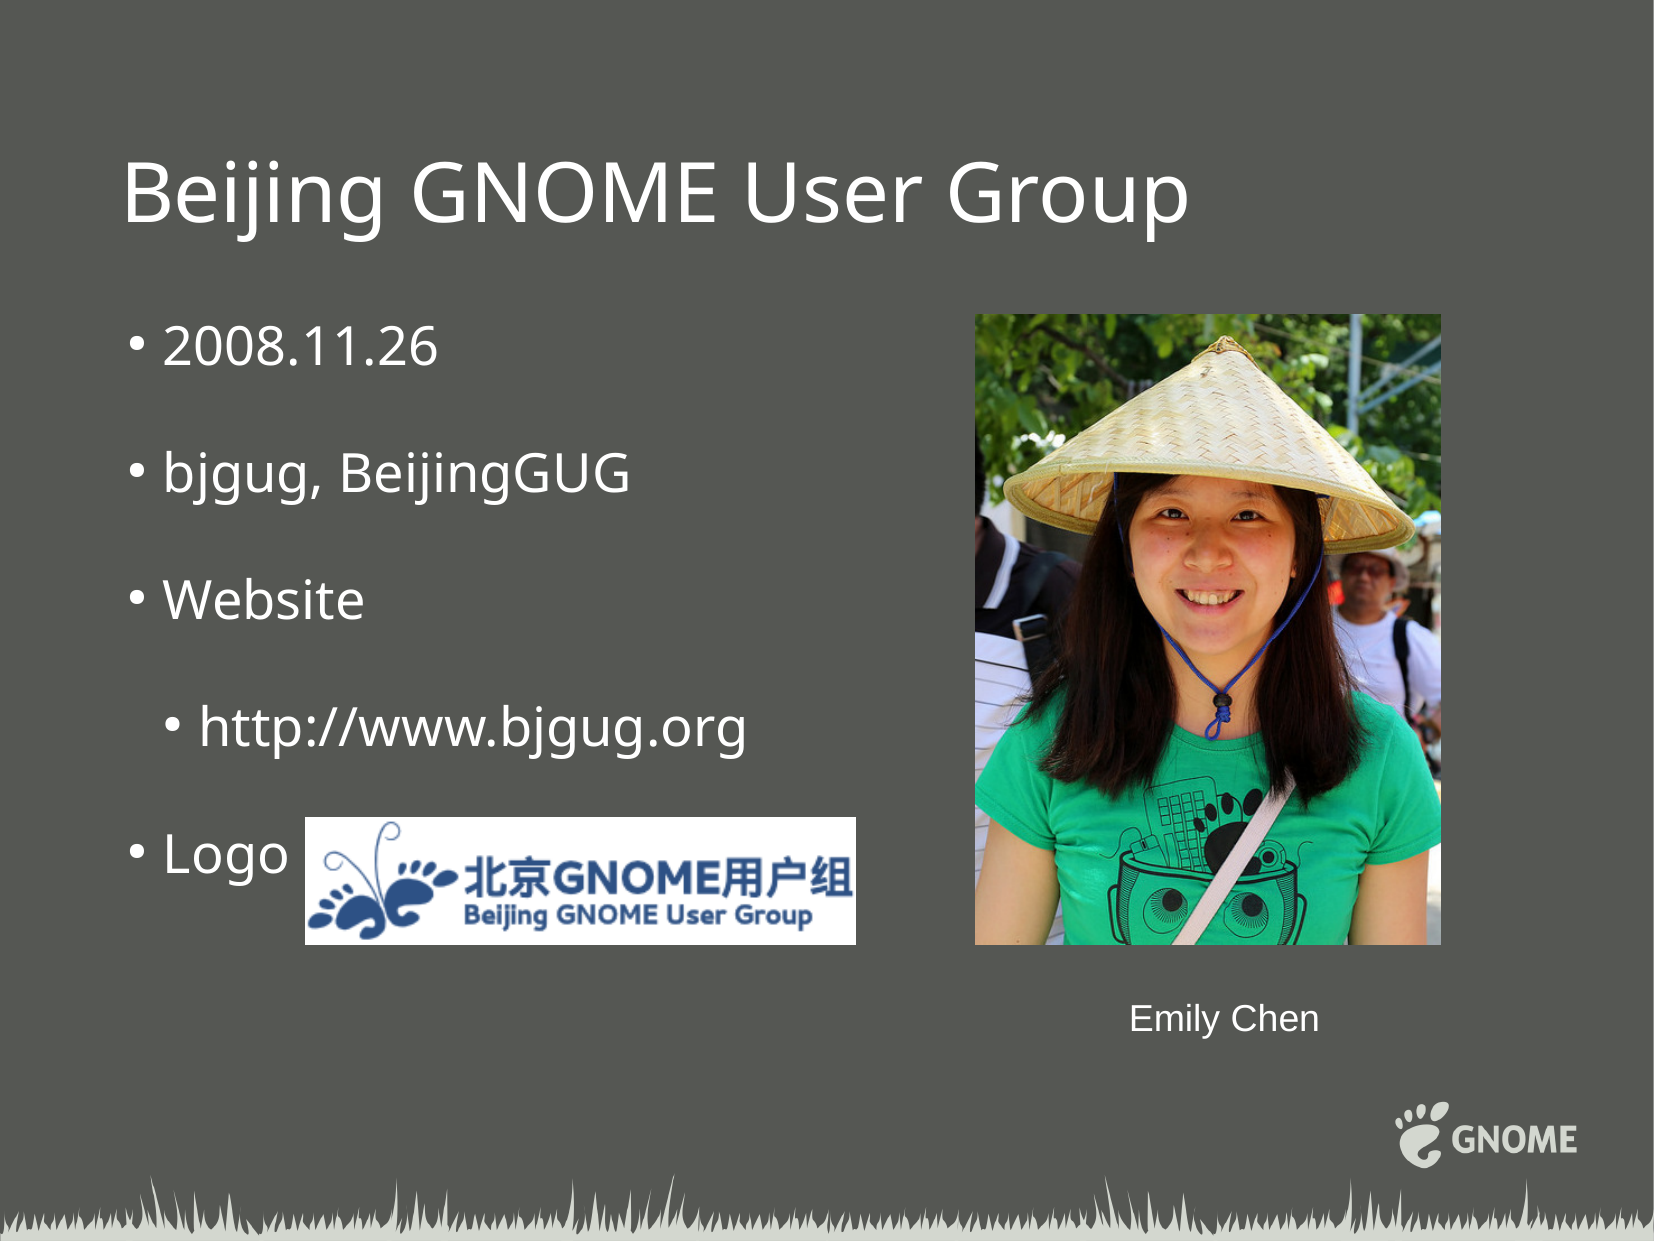

# Beijing GNOME User Group
2008.11.26
bjgug, BeijingGUG
Website
http://www.bjgug.org
Logo
Emily Chen